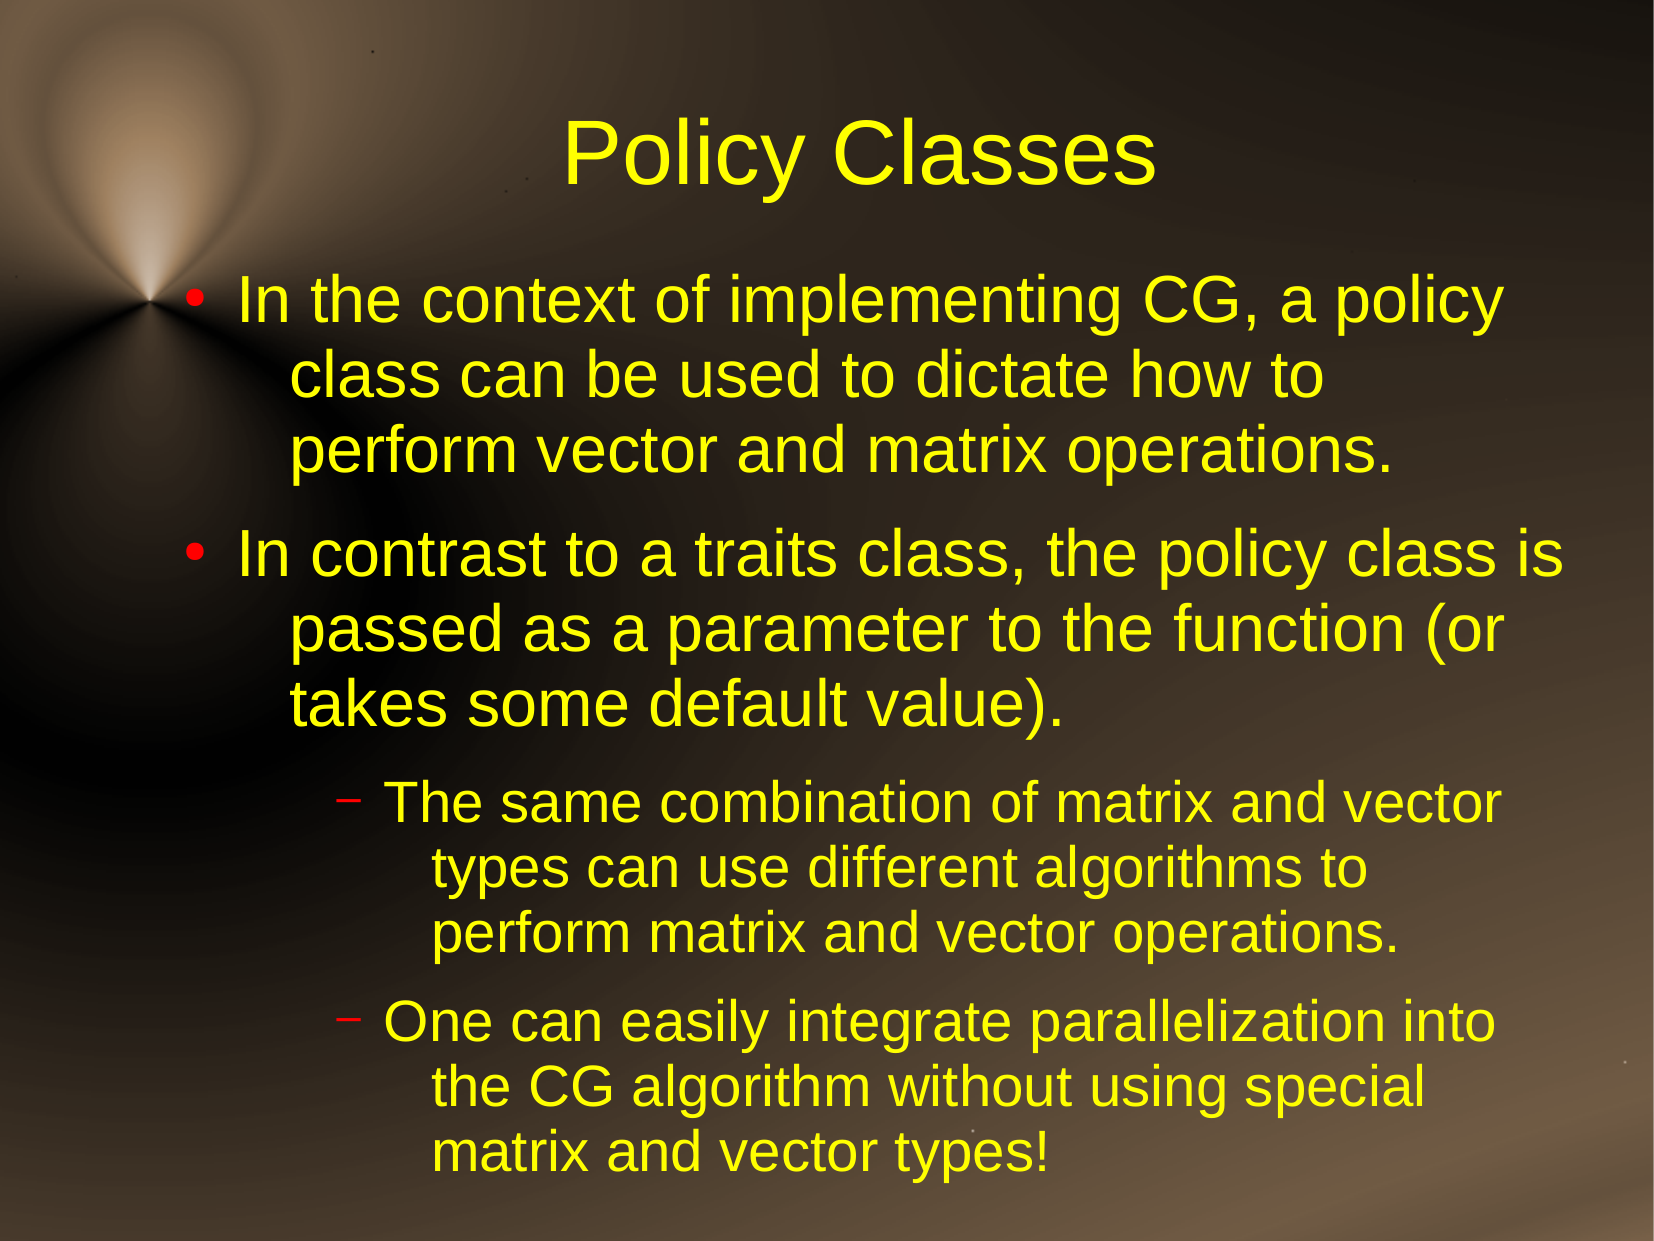

# Policy Classes
In the context of implementing CG, a policy class can be used to dictate how to perform vector and matrix operations.
In contrast to a traits class, the policy class is passed as a parameter to the function (or takes some default value).
The same combination of matrix and vector types can use different algorithms to perform matrix and vector operations.
One can easily integrate parallelization into the CG algorithm without using special matrix and vector types!